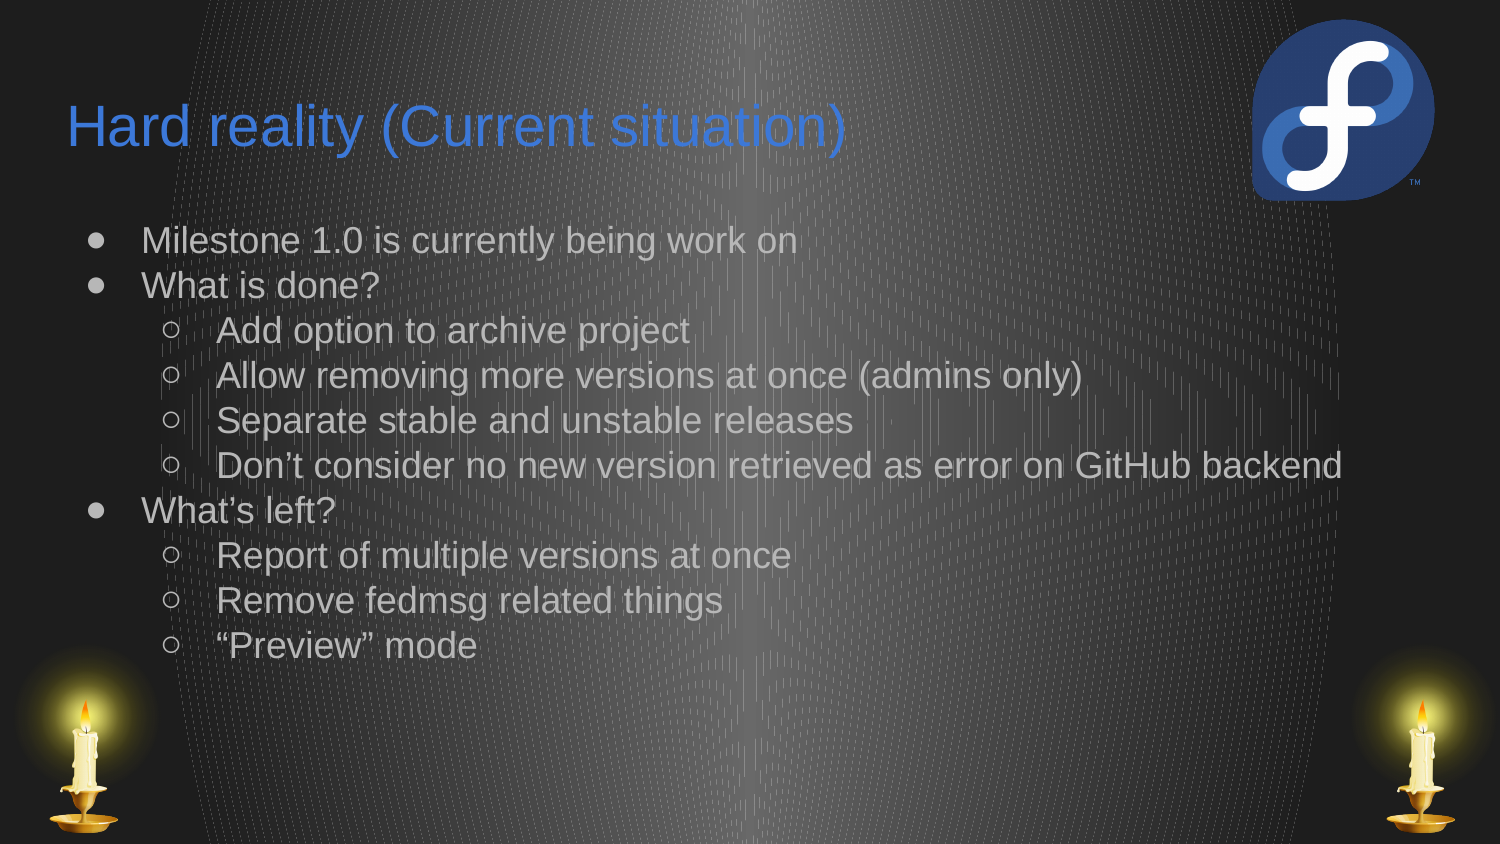

# Hard reality (Current situation)
Milestone 1.0 is currently being work on
What is done?
Add option to archive project
Allow removing more versions at once (admins only)
Separate stable and unstable releases
Don’t consider no new version retrieved as error on GitHub backend
What’s left?
Report of multiple versions at once
Remove fedmsg related things
“Preview” mode